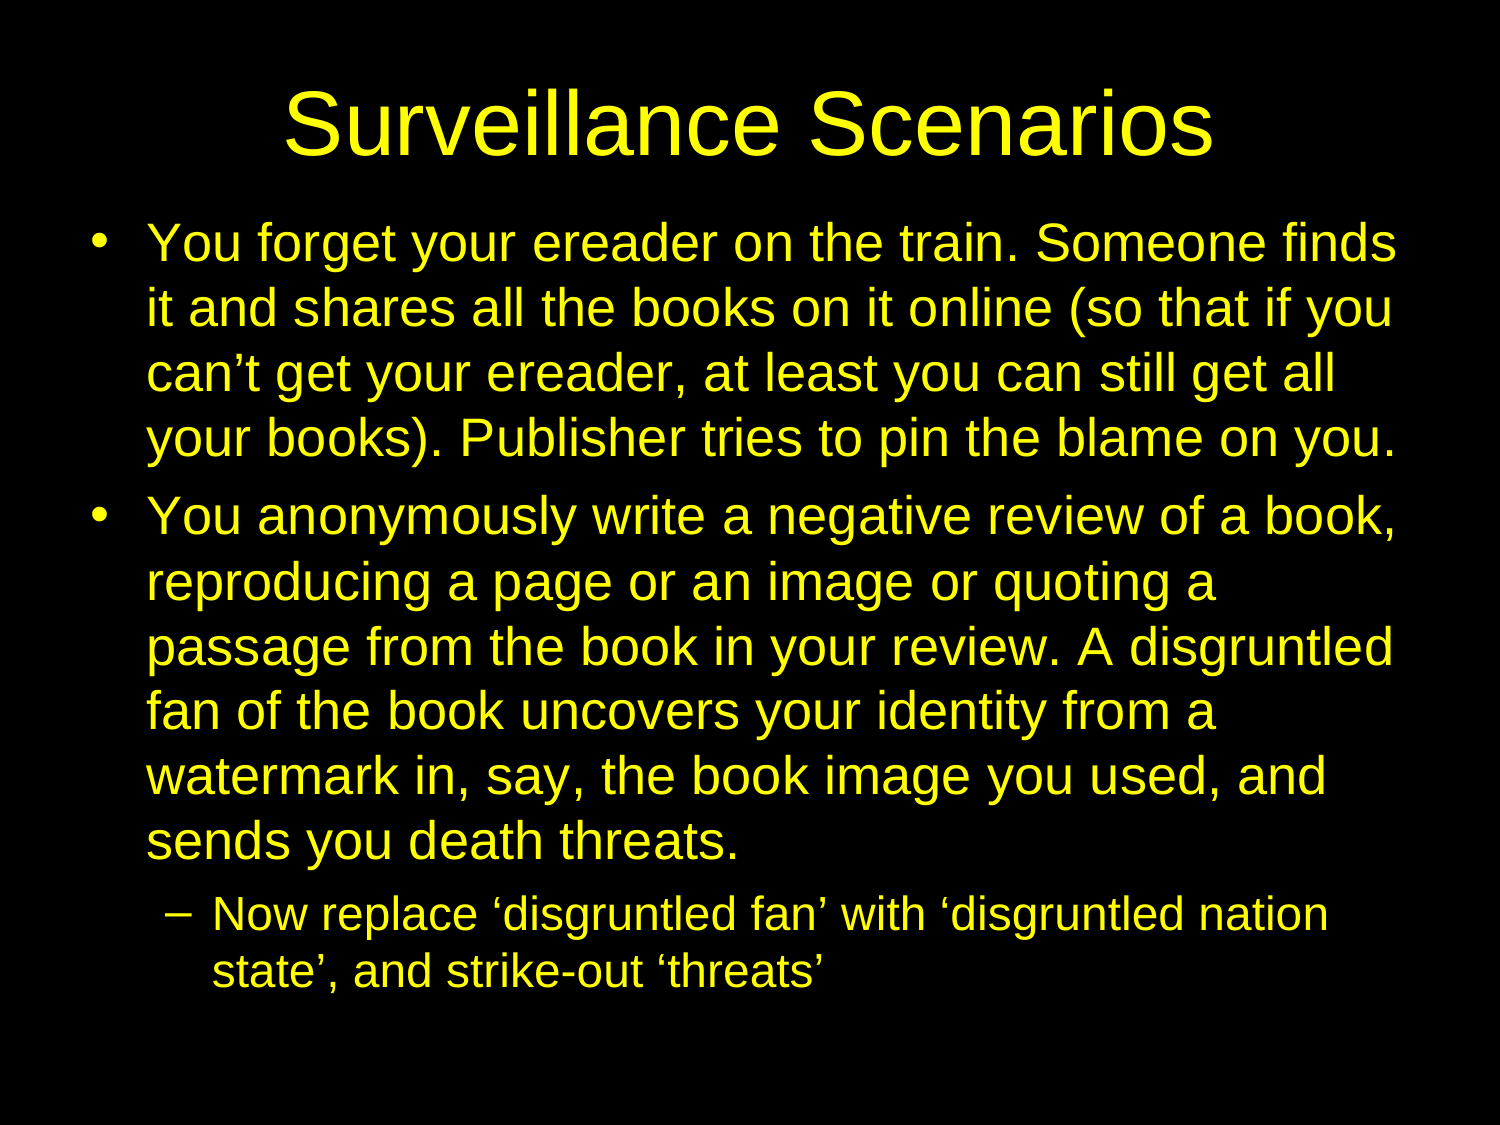

# Surveillance Scenarios
You forget your ereader on the train. Someone finds it and shares all the books on it online (so that if you can’t get your ereader, at least you can still get all your books). Publisher tries to pin the blame on you.
You anonymously write a negative review of a book, reproducing a page or an image or quoting a passage from the book in your review. A disgruntled fan of the book uncovers your identity from a watermark in, say, the book image you used, and sends you death threats.
Now replace ‘disgruntled fan’ with ‘disgruntled nation state’, and strike-out ‘threats’